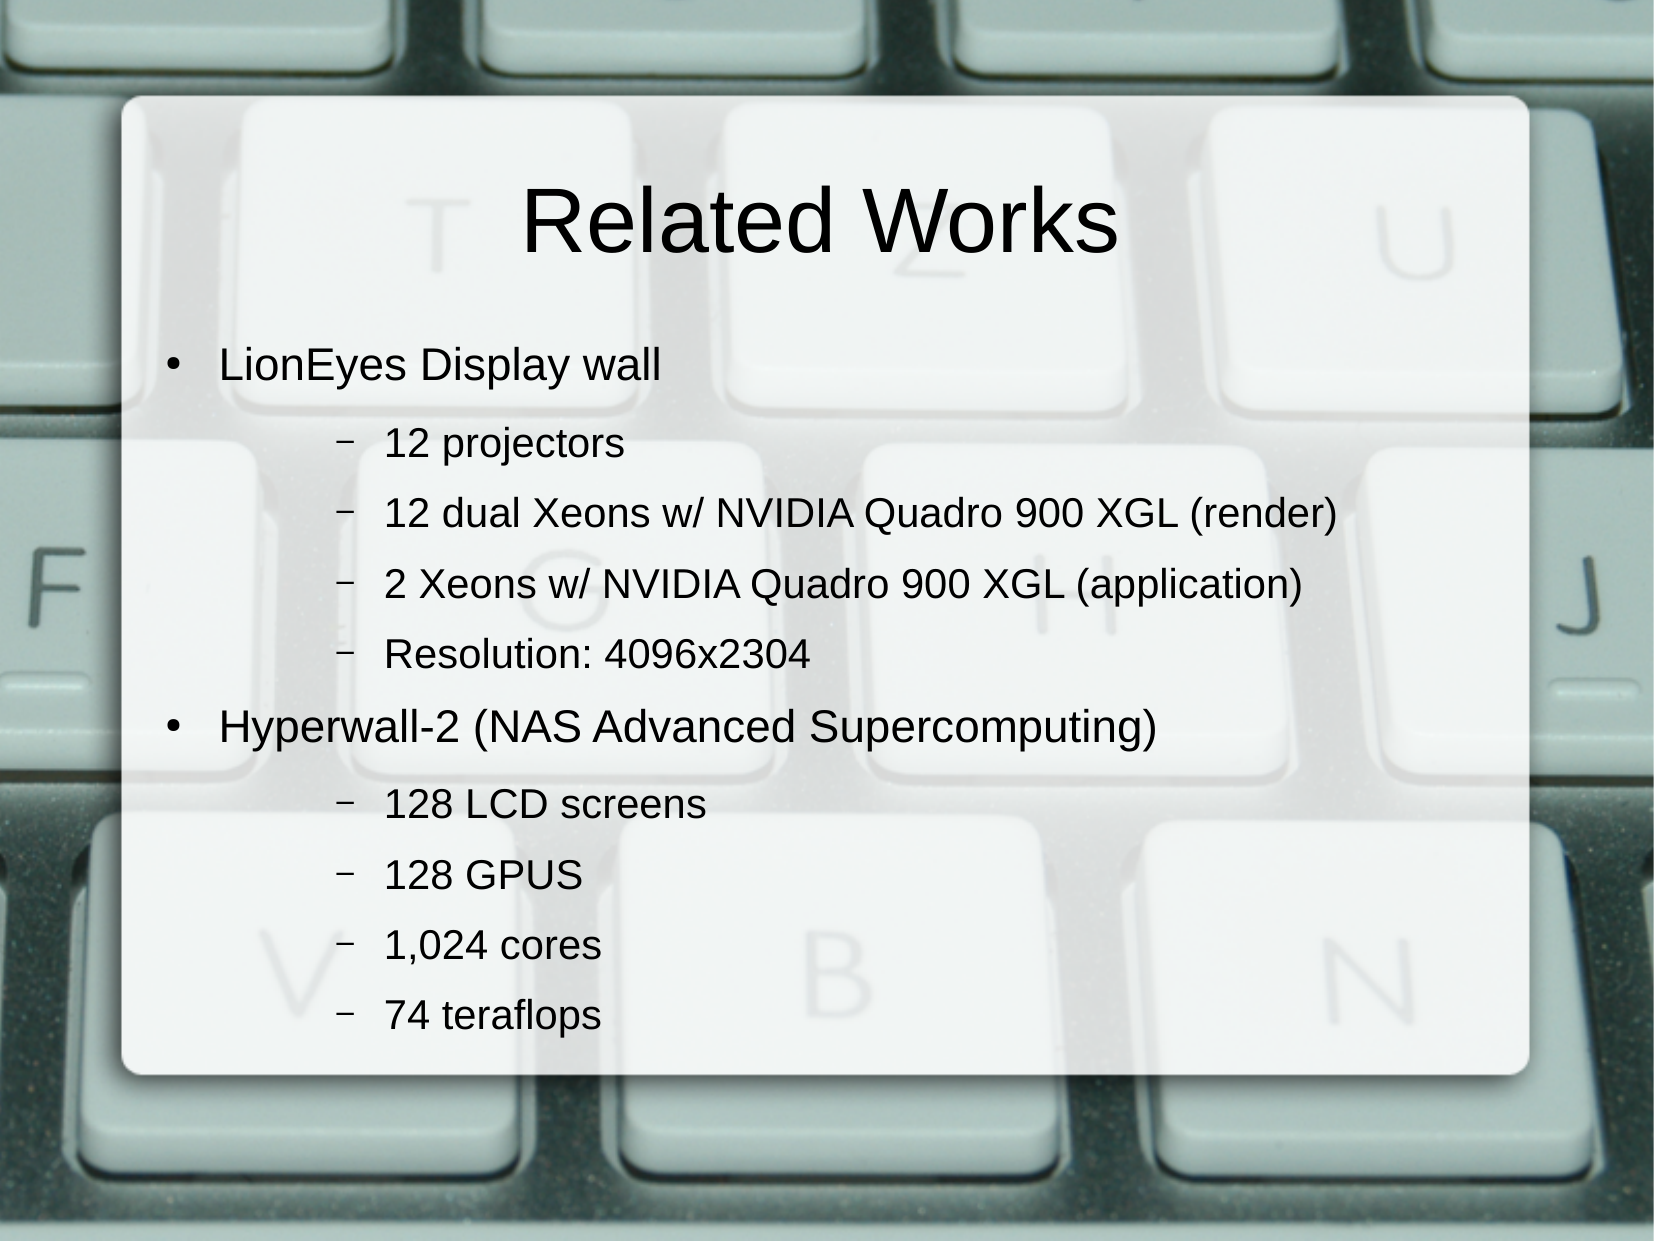

# Related Works
LionEyes Display wall
12 projectors
12 dual Xeons w/ NVIDIA Quadro 900 XGL (render)
2 Xeons w/ NVIDIA Quadro 900 XGL (application)
Resolution: 4096x2304
Hyperwall-2 (NAS Advanced Supercomputing)
128 LCD screens
128 GPUS
1,024 cores
74 teraflops